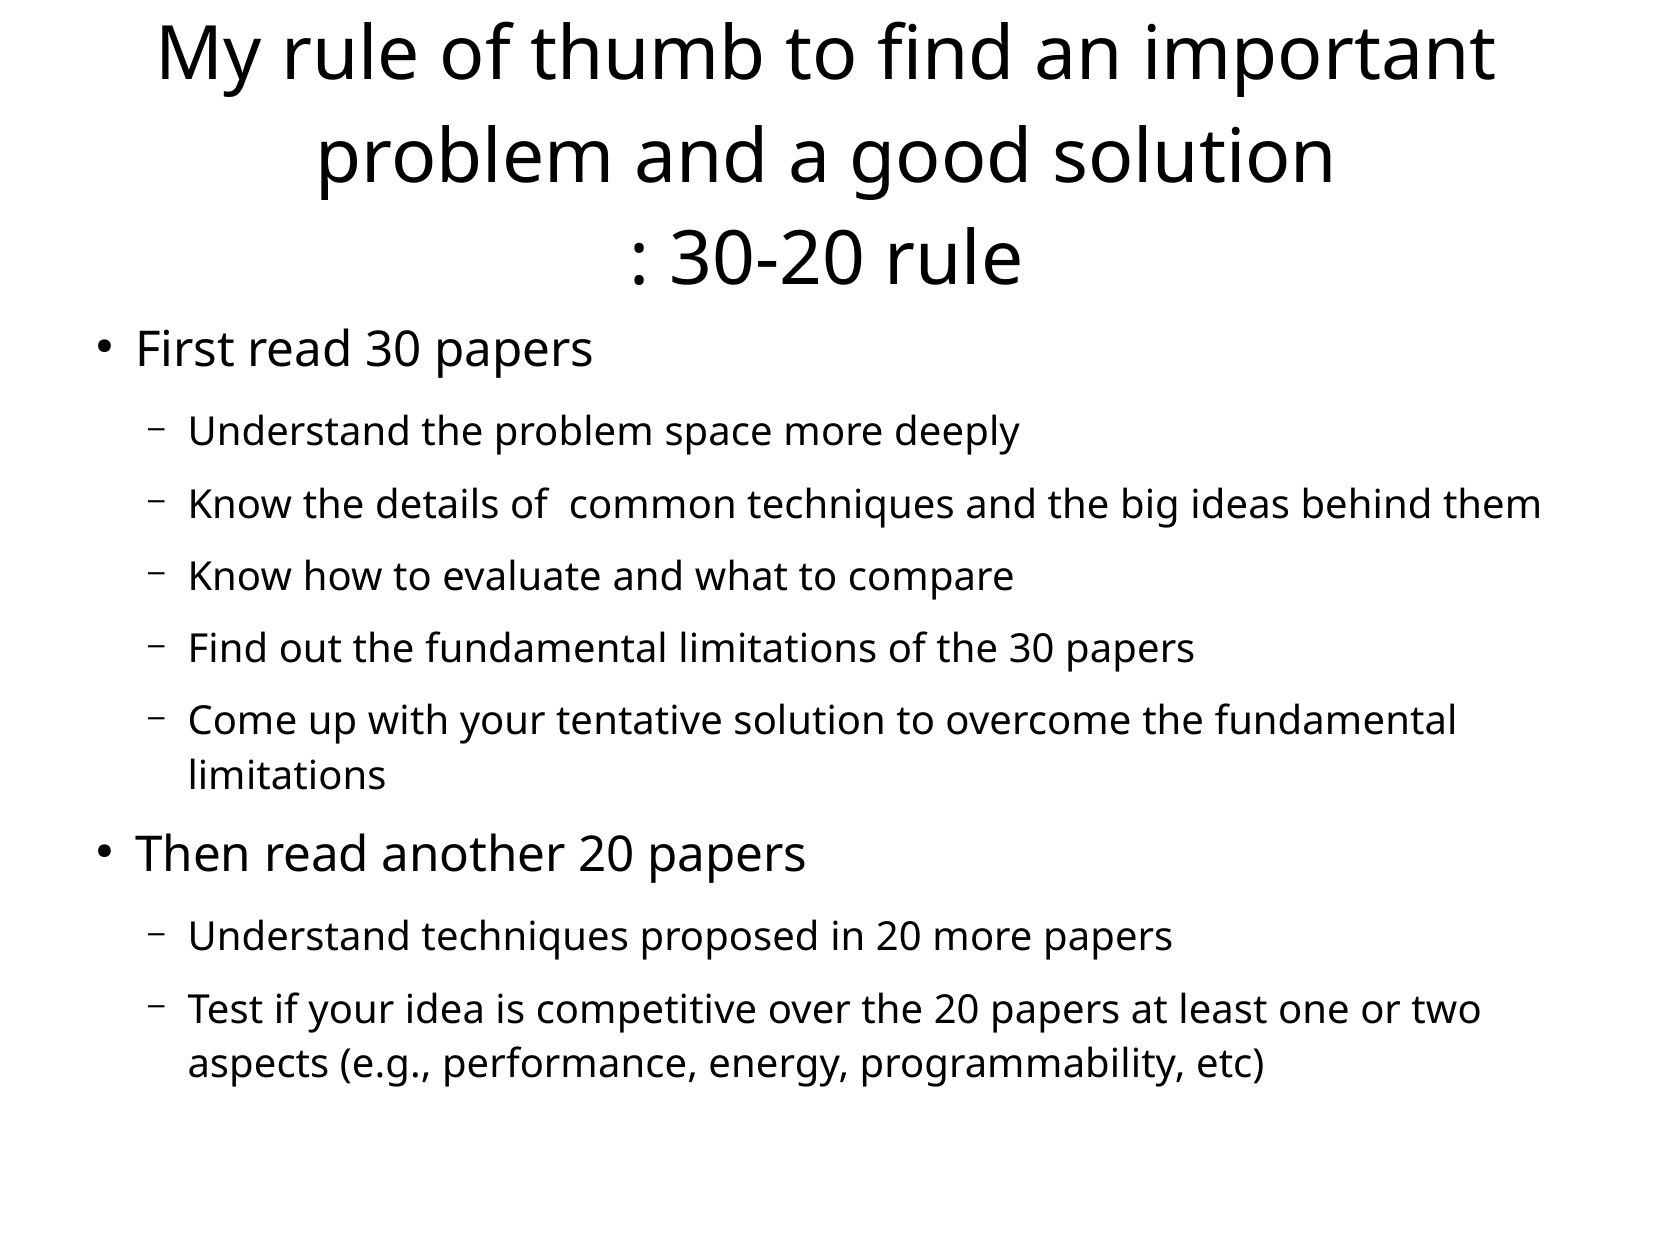

# My rule of thumb to find an important problem and a good solution : 30-20 rule
First read 30 papers
Understand the problem space more deeply
Know the details of common techniques and the big ideas behind them
Know how to evaluate and what to compare
Find out the fundamental limitations of the 30 papers
Come up with your tentative solution to overcome the fundamental limitations
Then read another 20 papers
Understand techniques proposed in 20 more papers
Test if your idea is competitive over the 20 papers at least one or two aspects (e.g., performance, energy, programmability, etc)